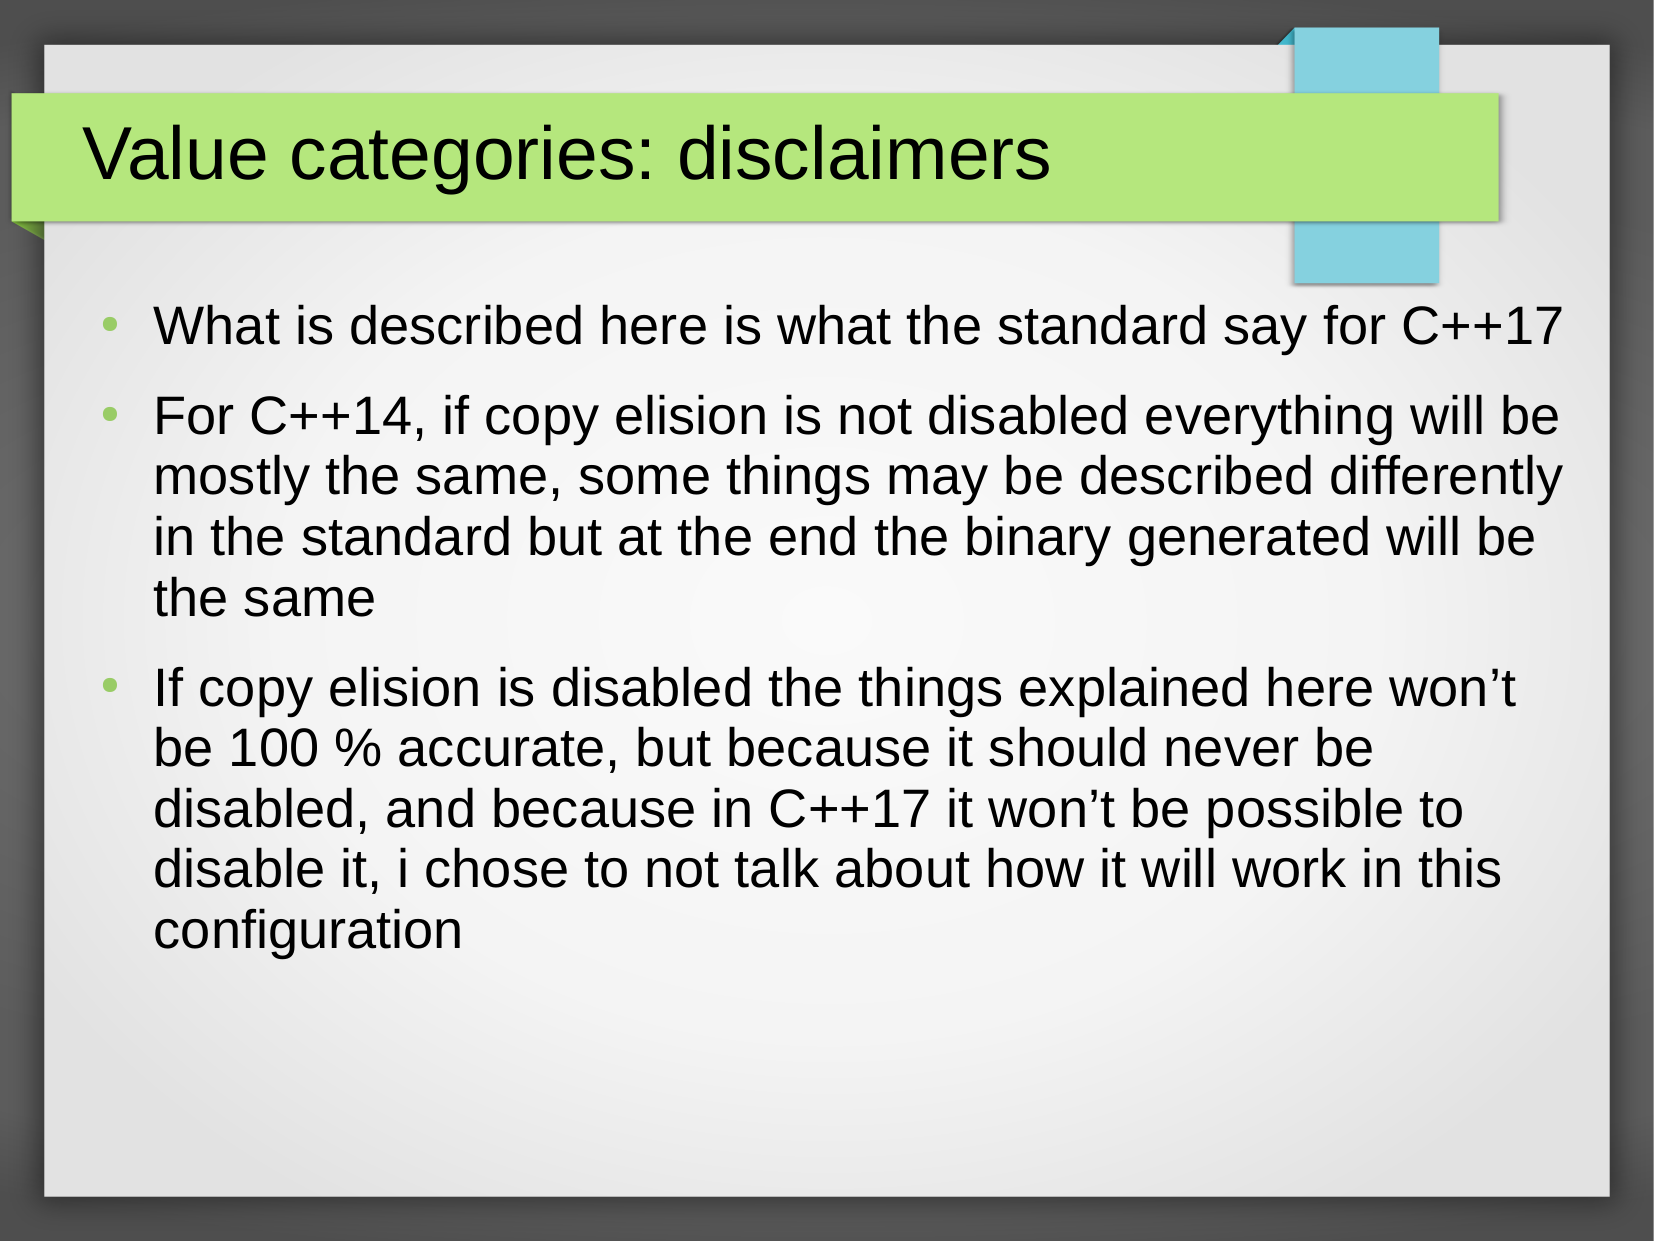

# Value categories: disclaimers
What is described here is what the standard say for C++17
For C++14, if copy elision is not disabled everything will be mostly the same, some things may be described differently in the standard but at the end the binary generated will be the same
If copy elision is disabled the things explained here won’t be 100 % accurate, but because it should never be disabled, and because in C++17 it won’t be possible to disable it, i chose to not talk about how it will work in this configuration